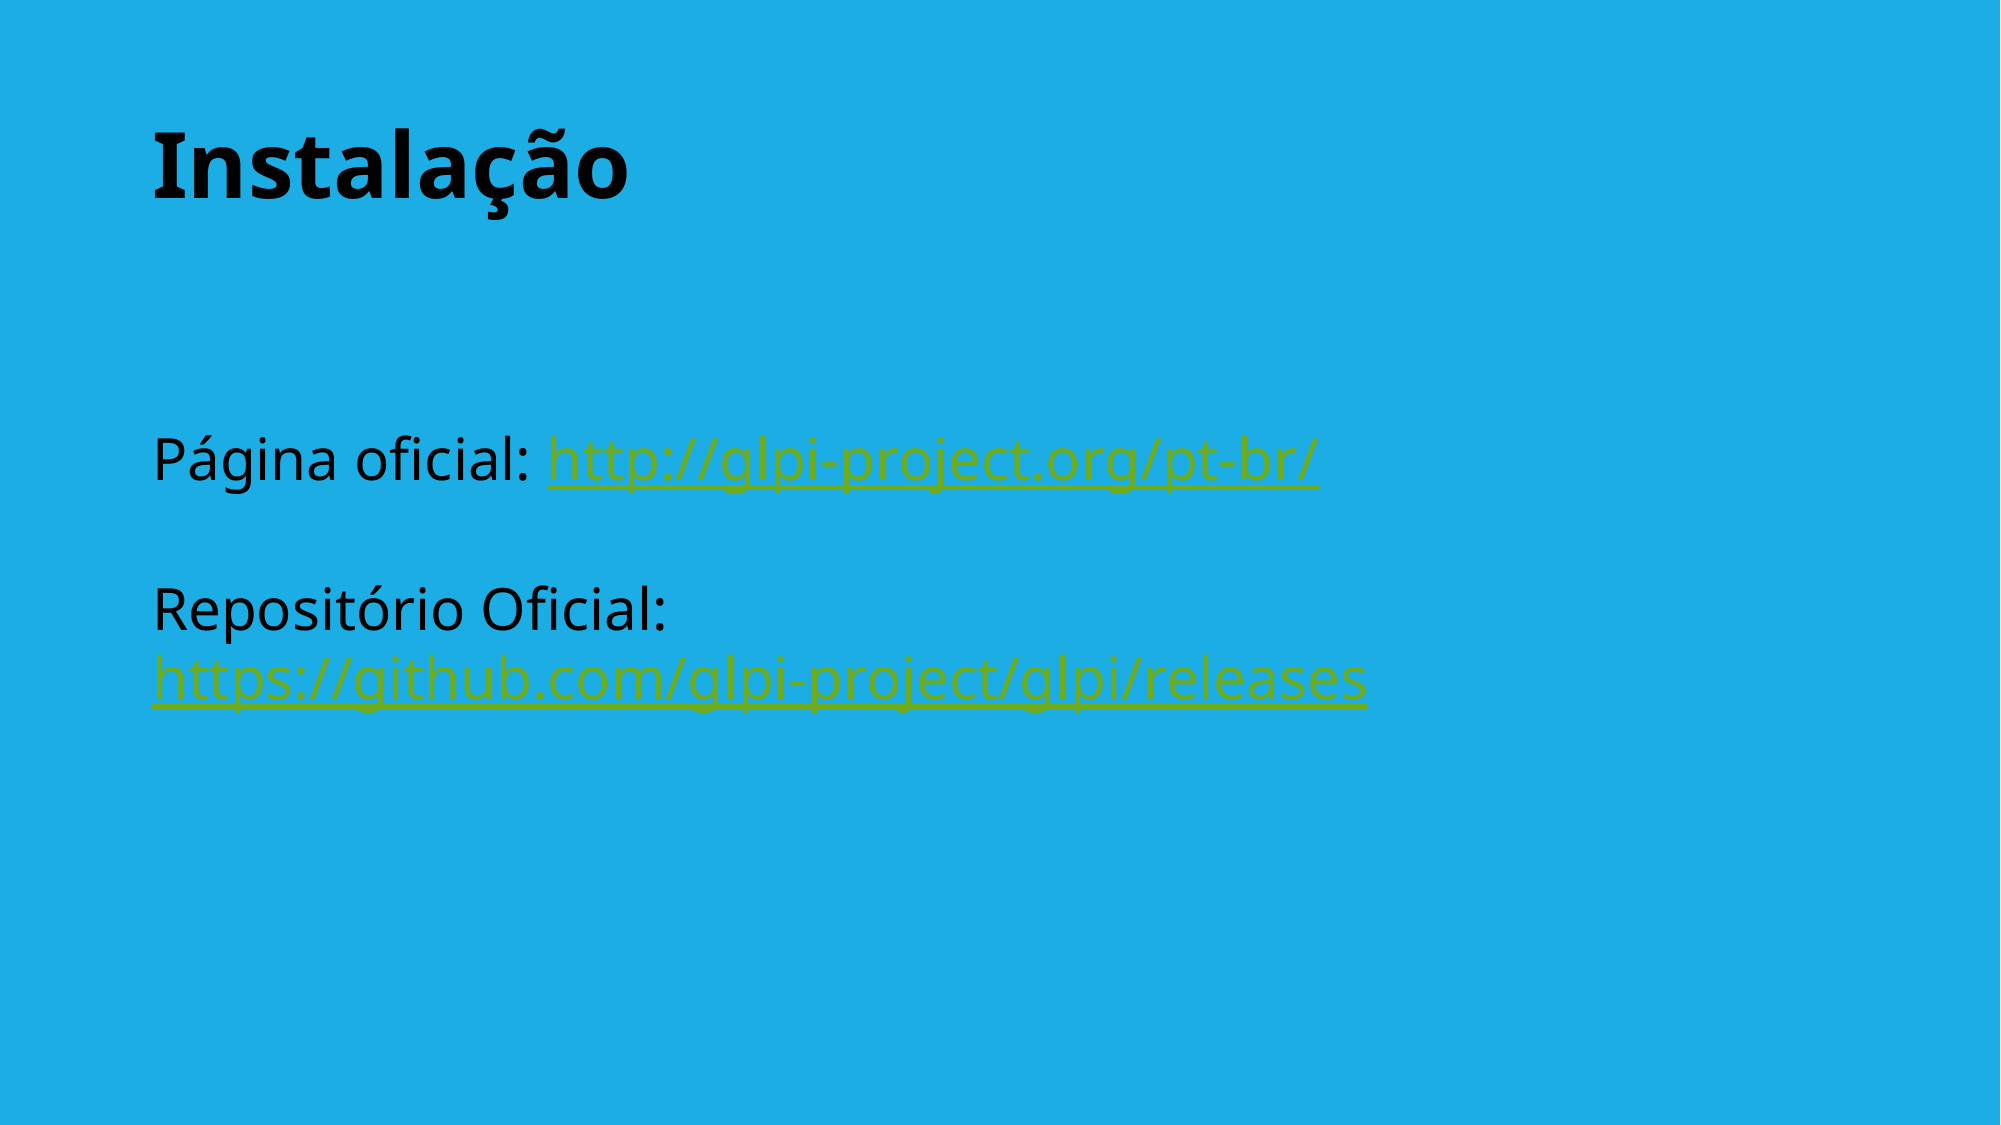

Instalação
Página oficial: http://glpi-project.org/pt-br/
Repositório Oficial: https://github.com/glpi-project/glpi/releases